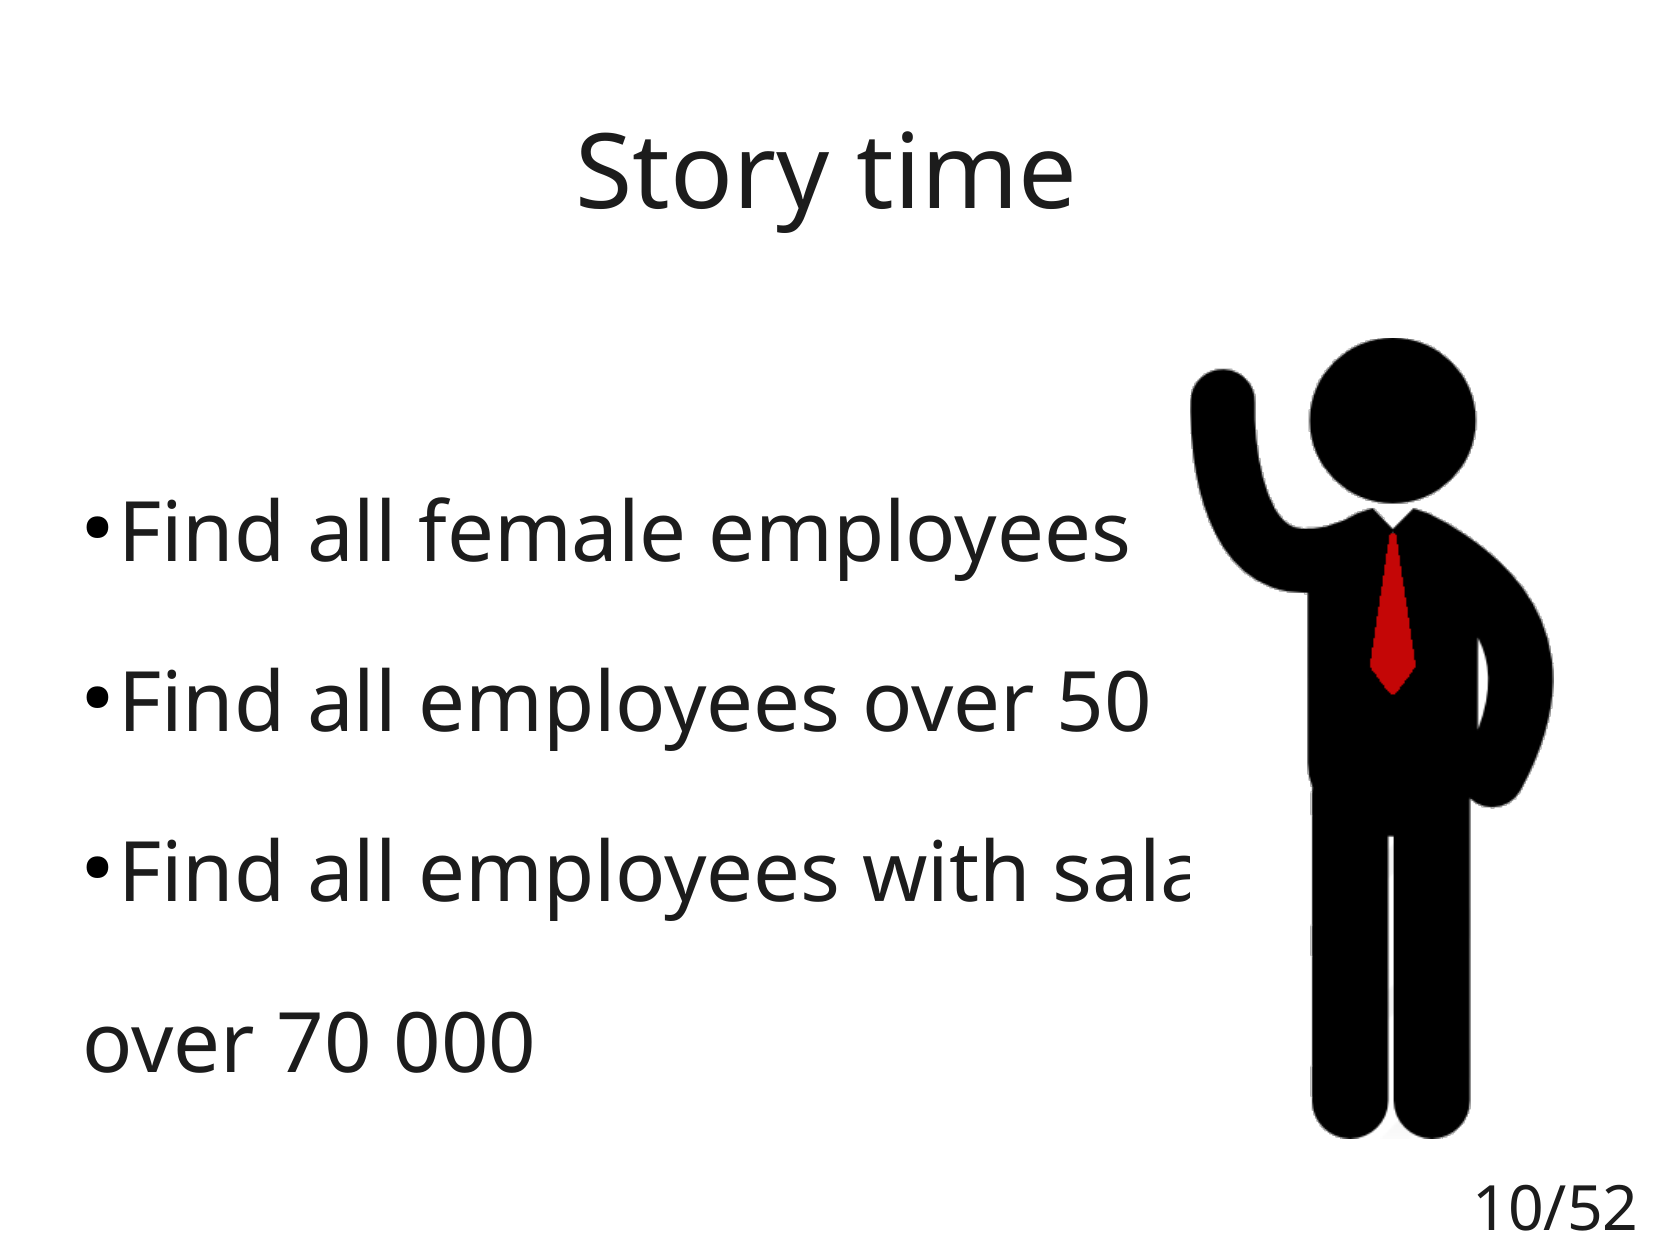

# Story time
Find all female employees
Find all employees over 50
Find all employees with salary
over 70 000